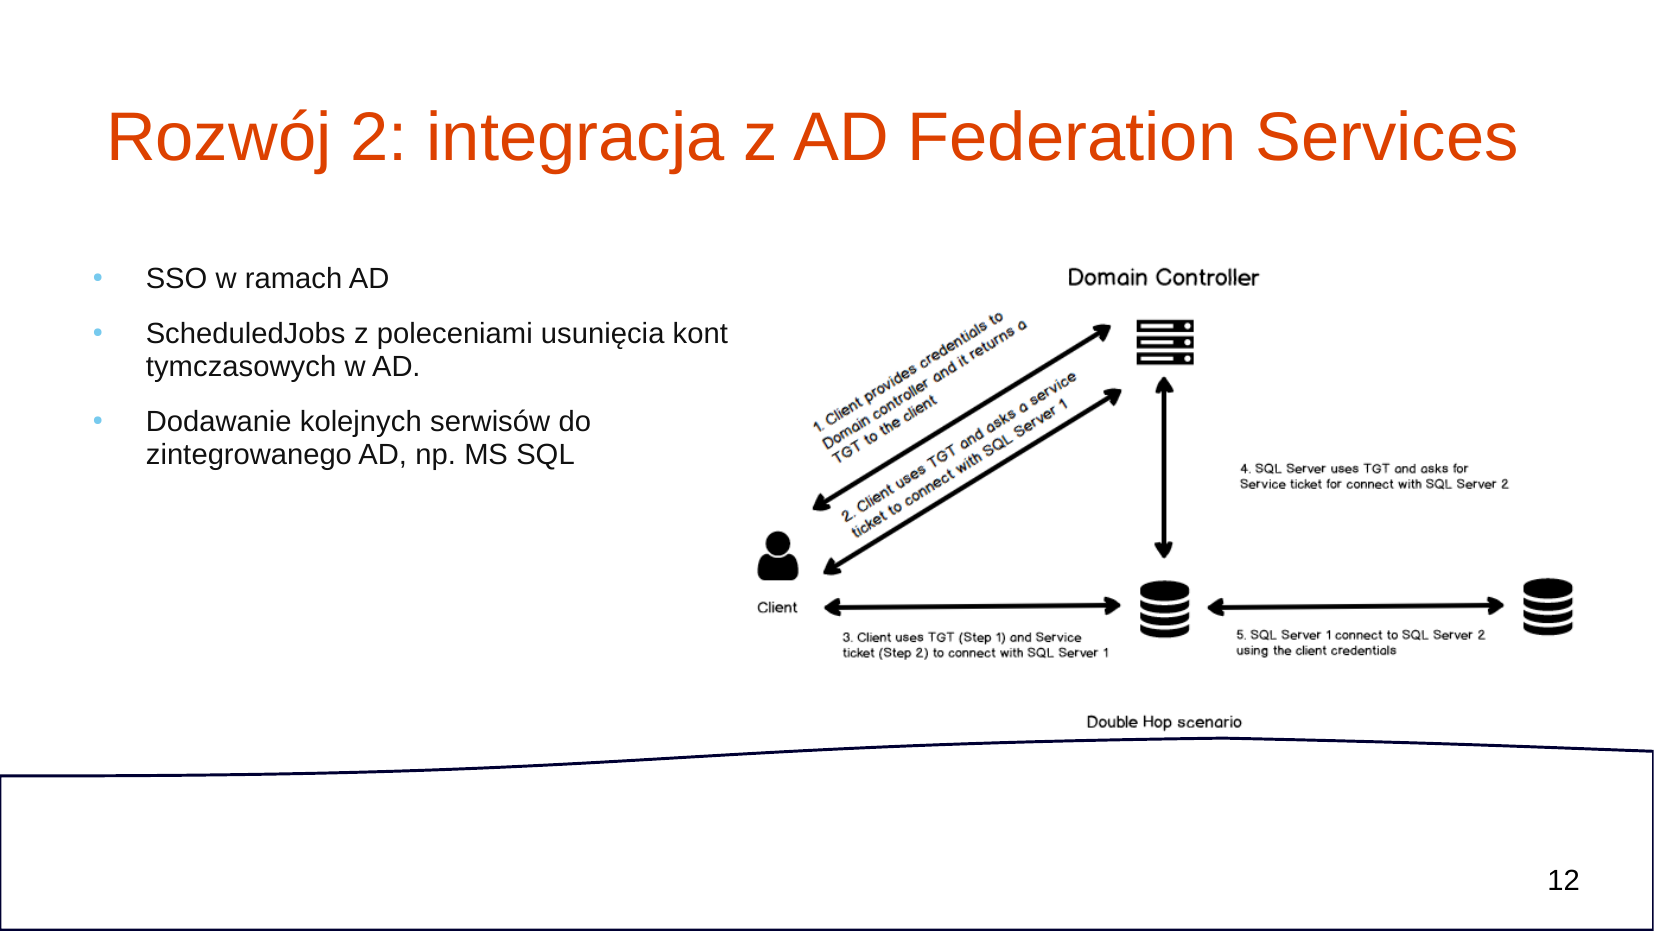

# Rozwój 2: integracja z AD Federation Services
SSO w ramach AD
ScheduledJobs z poleceniami usunięcia kont tymczasowych w AD.
Dodawanie kolejnych serwisów do zintegrowanego AD, np. MS SQL